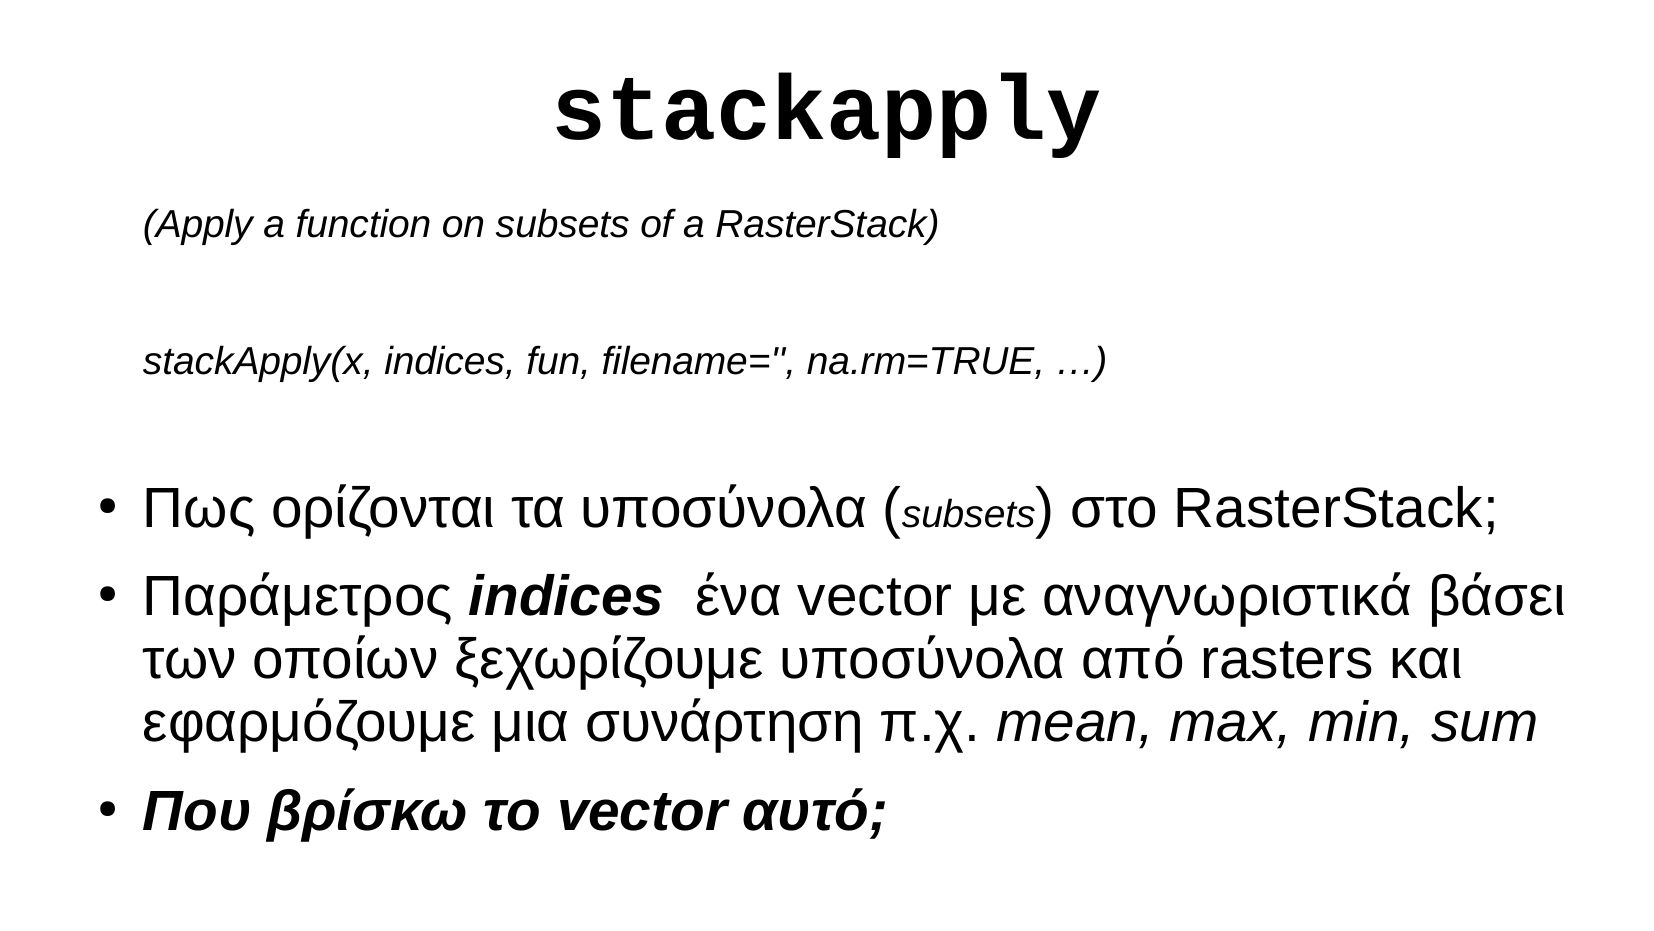

# stackapply
(Apply a function on subsets of a RasterStack)
stackApply(x, indices, fun, filename='', na.rm=TRUE, …)
Πως ορίζονται τα υποσύνολα (subsets) στο RasterStack;
Παράμετρος indices ένα vector με αναγνωριστικά βάσει των οποίων ξεχωρίζουμε υποσύνολα από rasters και εφαρμόζουμε μια συνάρτηση π.χ. mean, max, min, sum
Που βρίσκω τo vector αυτό;